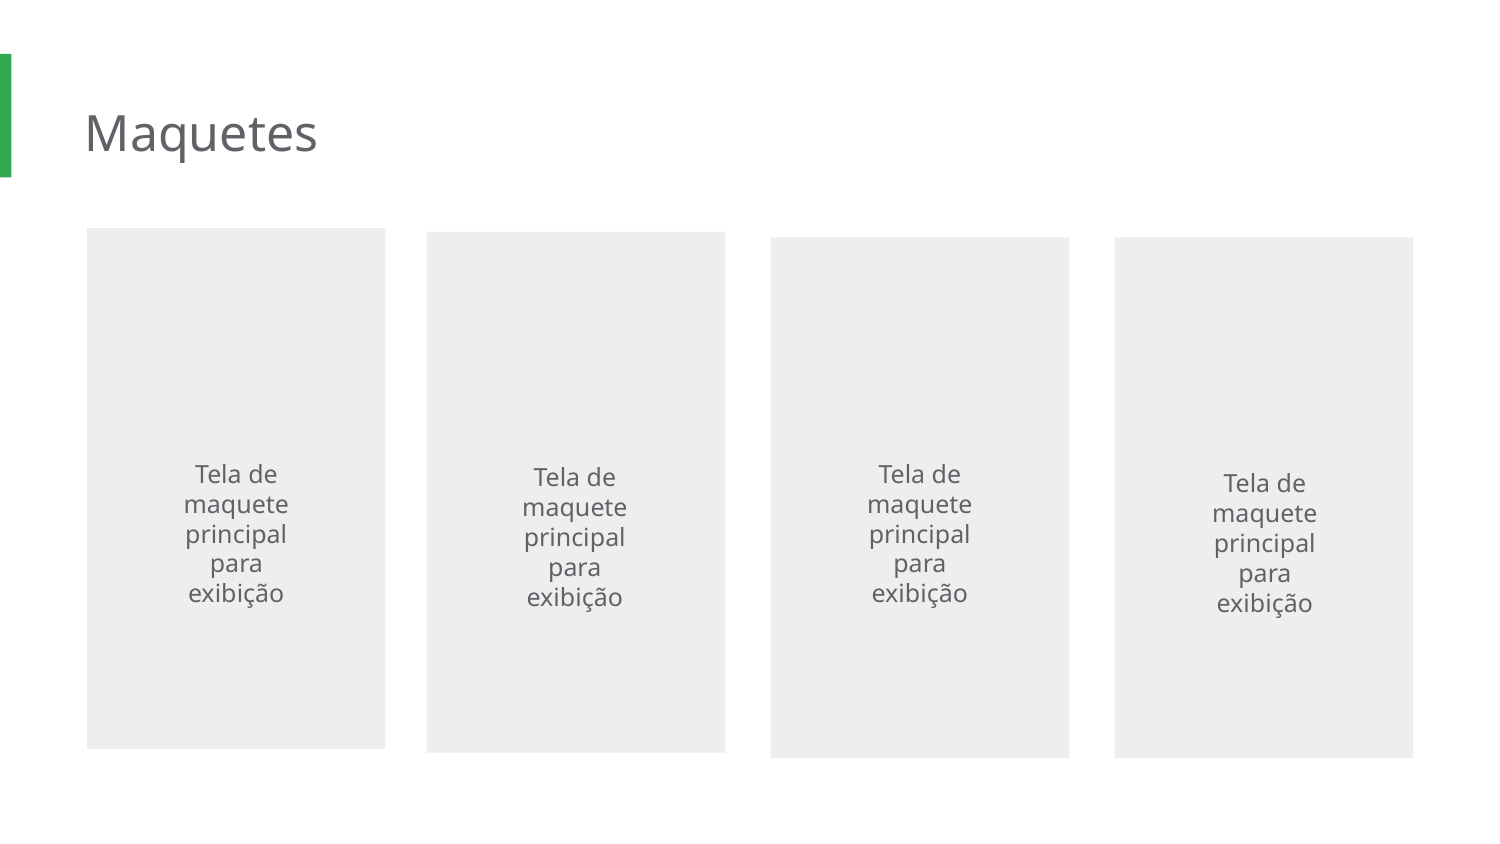

Maquetes
Tela de maquete principal para exibição
Tela de maquete principal para exibição
Tela de maquete principal para exibição
Tela de maquete principal para exibição